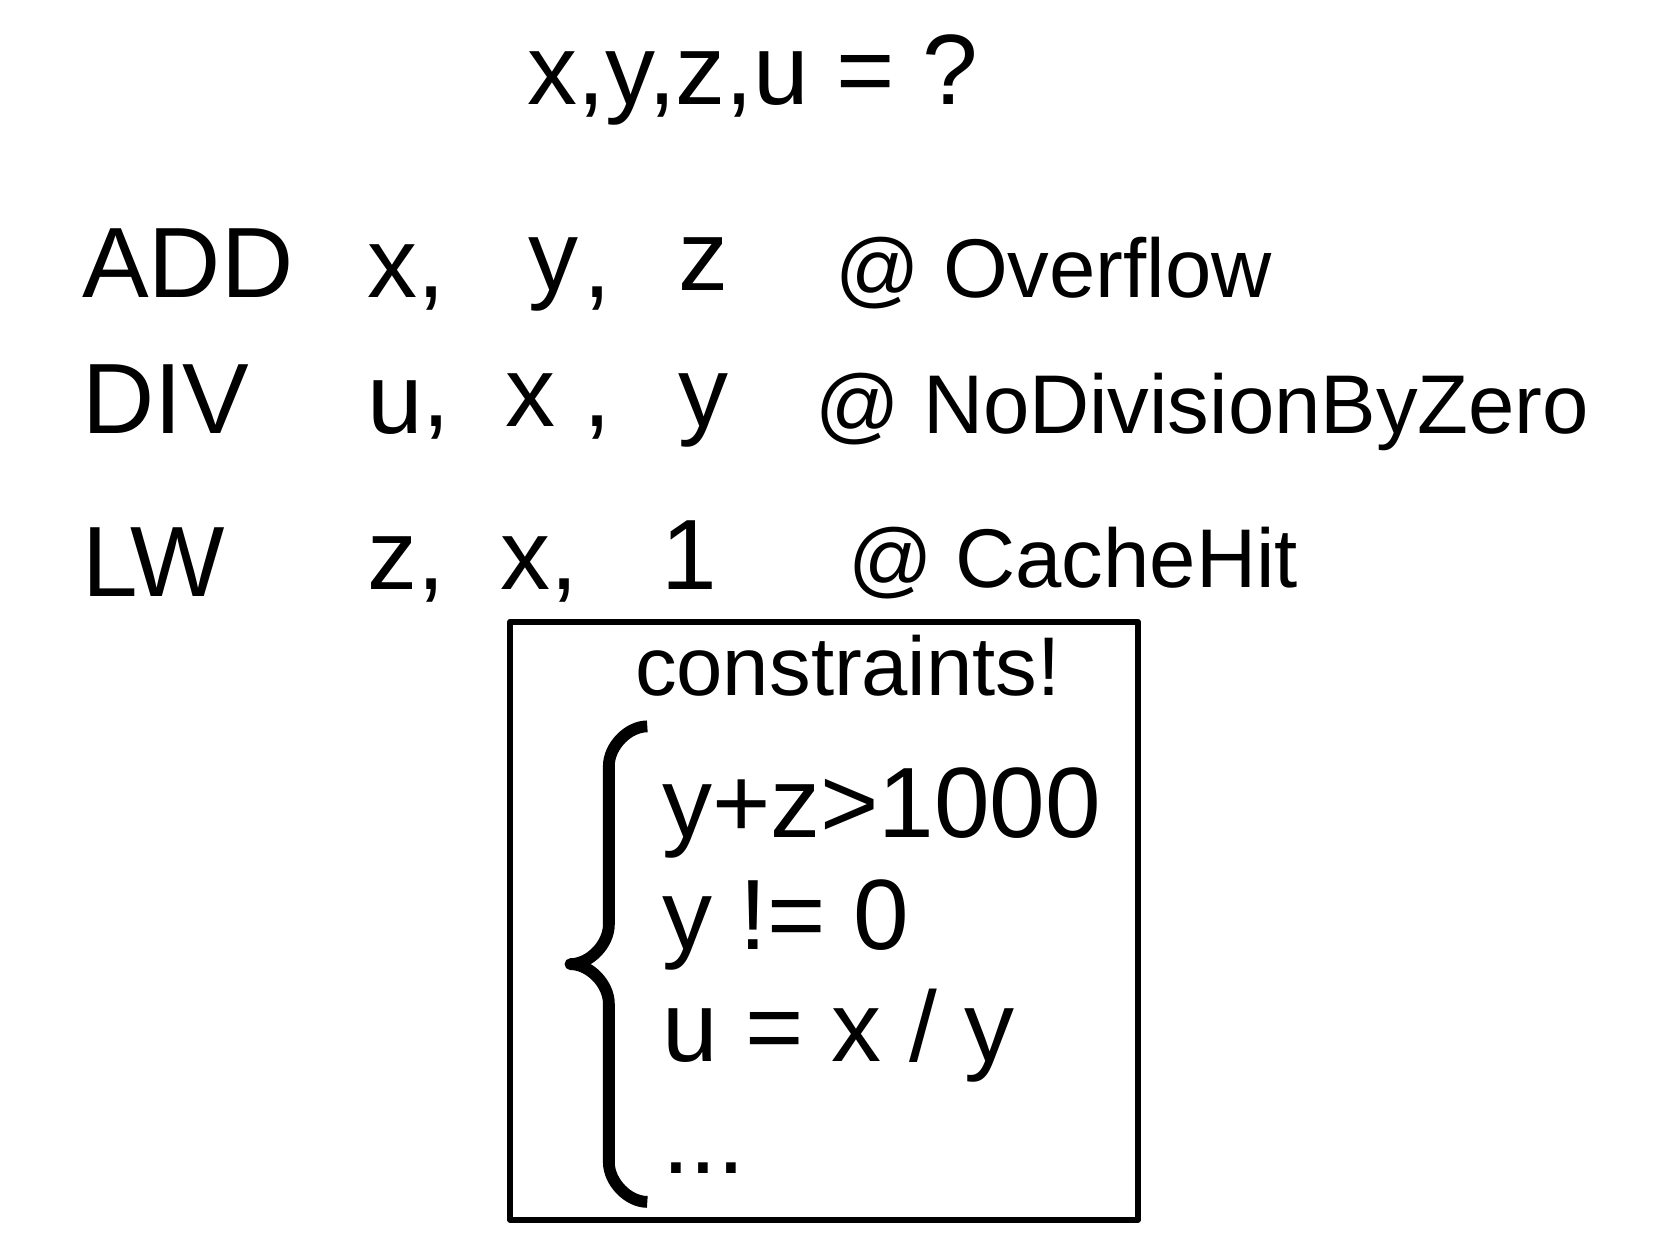

x,y,z,u = ?
y
z
ADD
х, ,
@ Overflow
 , x ,
y
DIV
u
@ NoDivisionByZero
z, x, 1
LW
@ CacheHit
constraints!
y+z>1000
y != 0
u = x / y
...